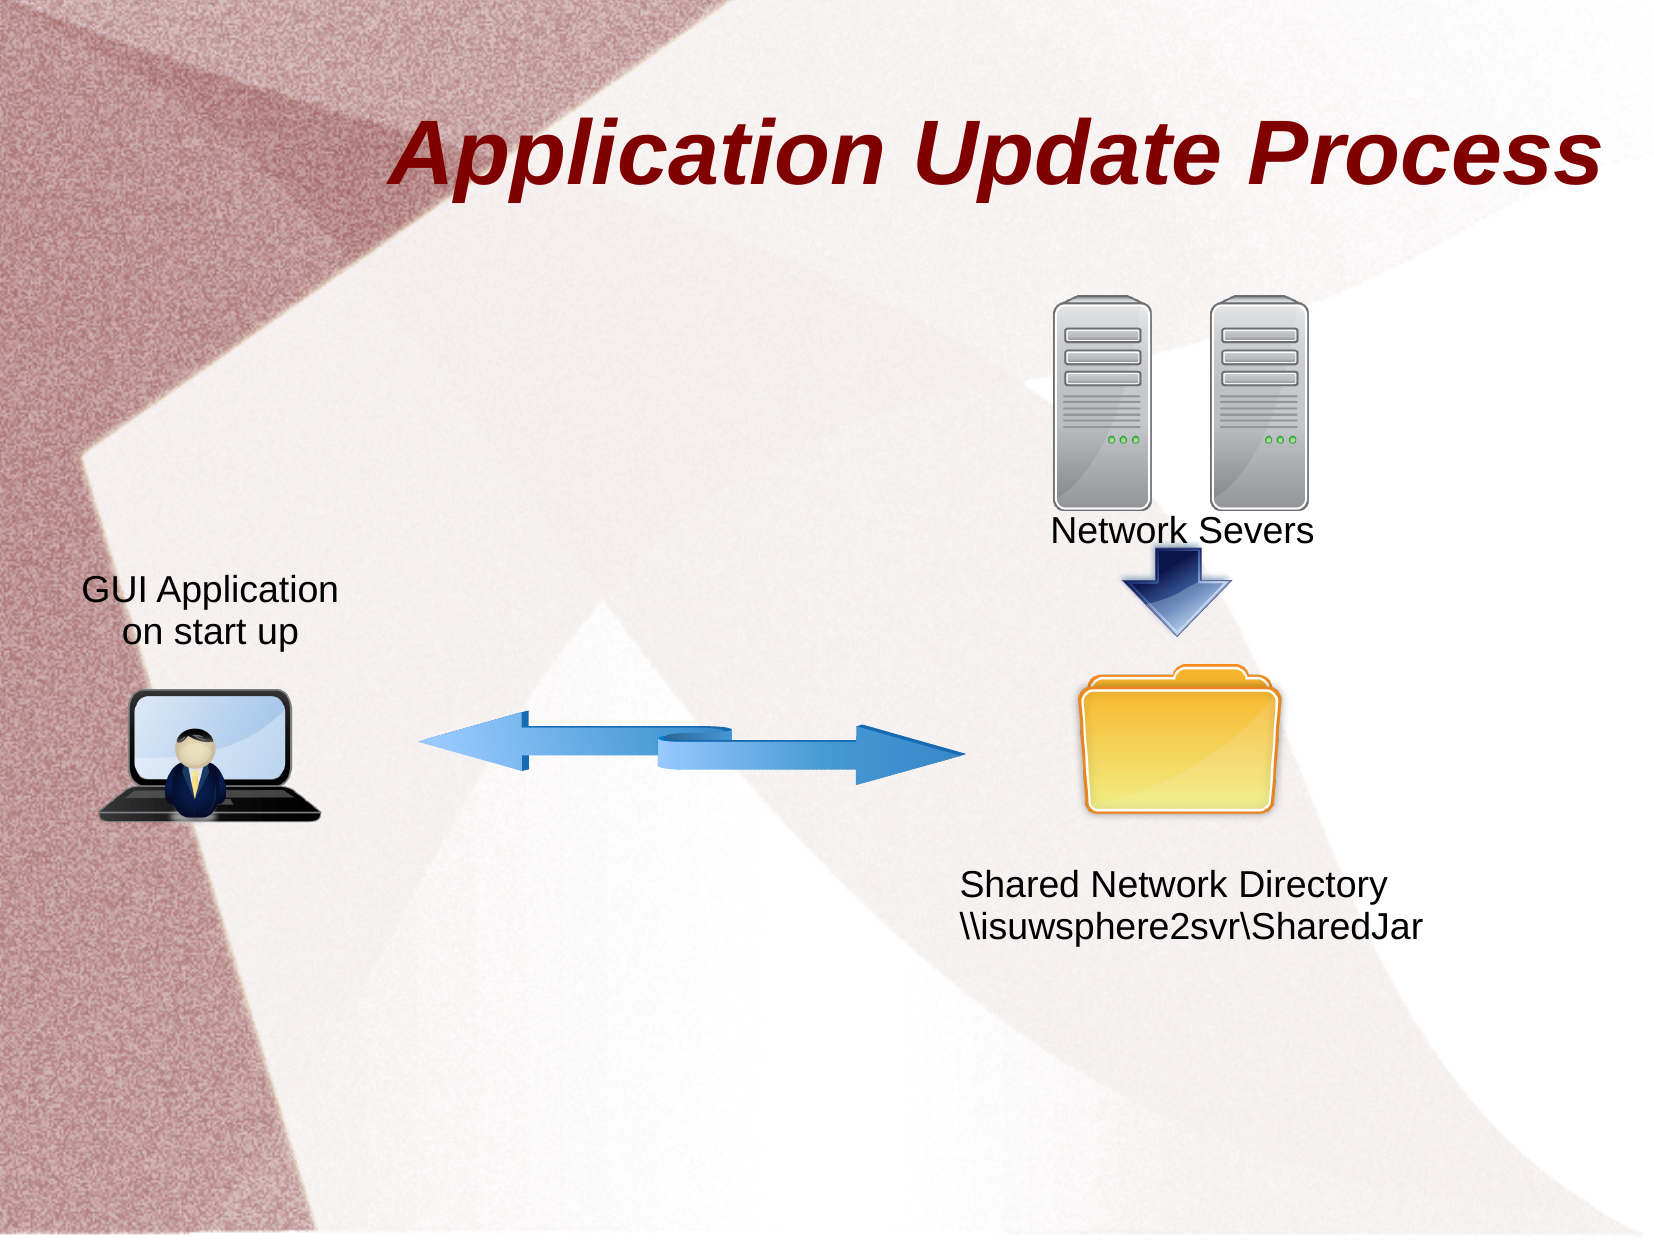

# Application Update Process
Network Severs
GUI Application
on start up
Shared Network Directory
\\isuwsphere2svr\SharedJar